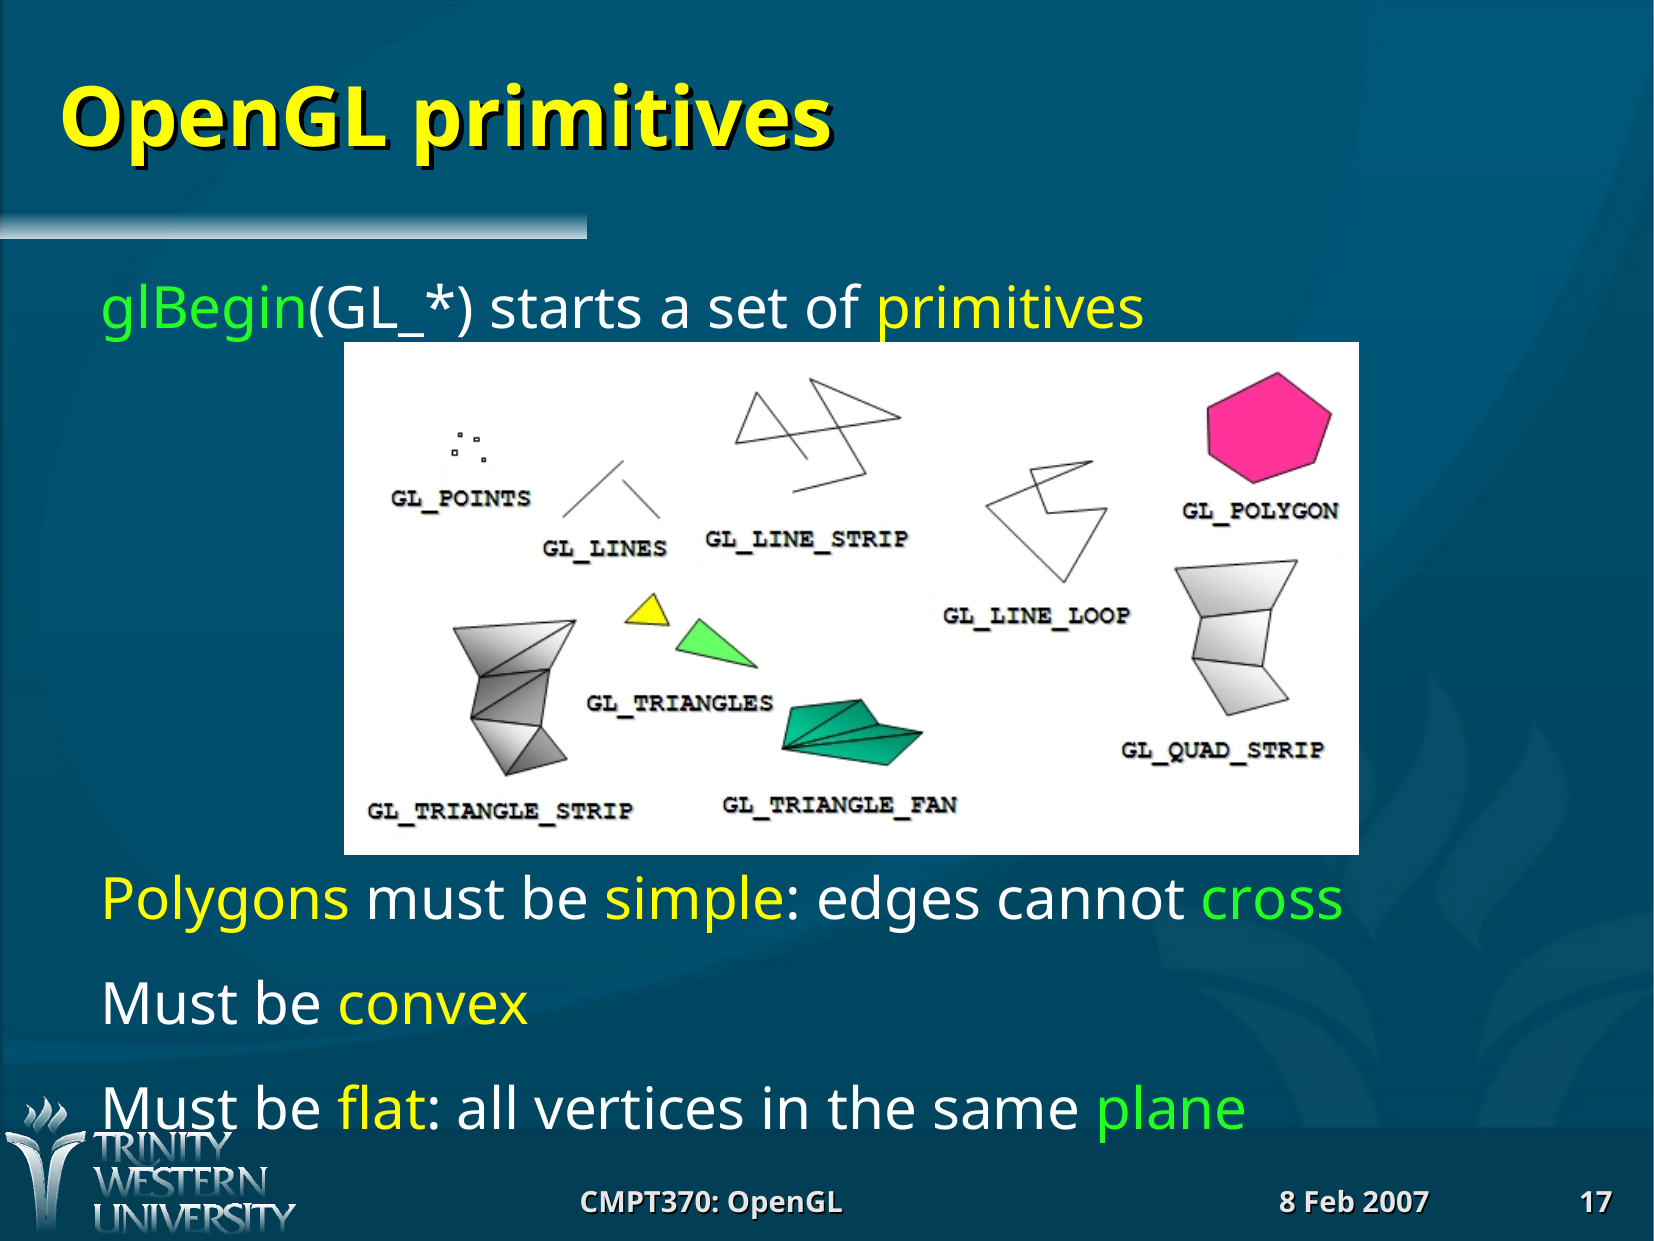

# OpenGL primitives
glBegin(GL_*) starts a set of primitives
Polygons must be simple: edges cannot cross
Must be convex
Must be flat: all vertices in the same plane
CMPT370: OpenGL
8 Feb 2007
17